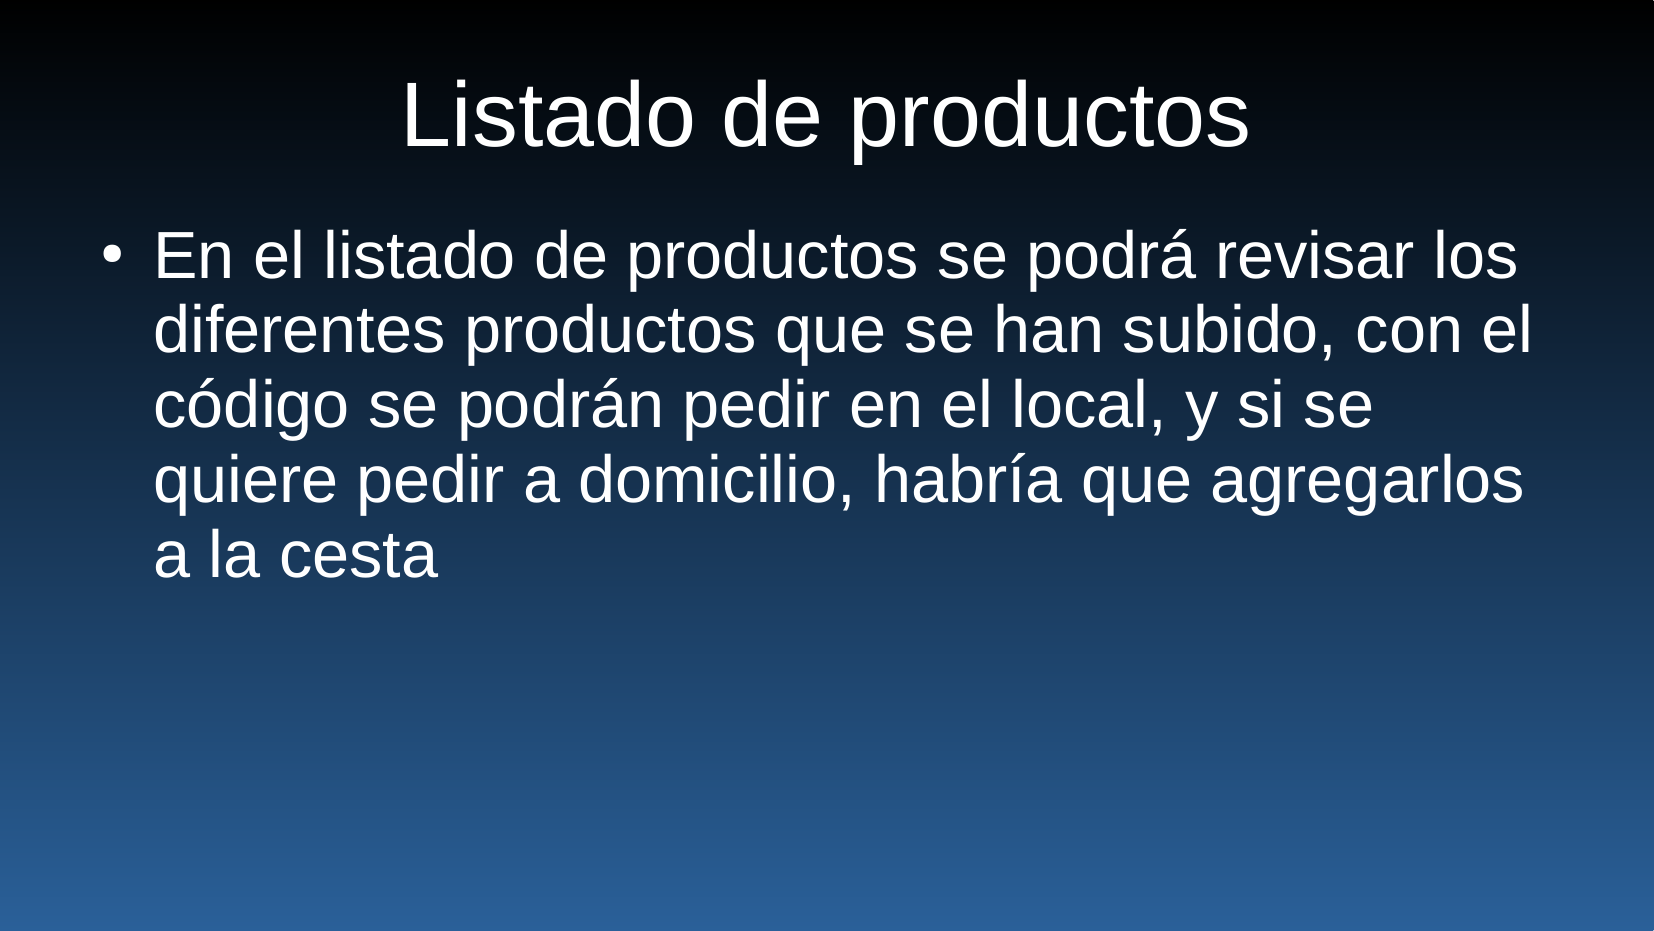

# Listado de productos
En el listado de productos se podrá revisar los diferentes productos que se han subido, con el código se podrán pedir en el local, y si se quiere pedir a domicilio, habría que agregarlos a la cesta